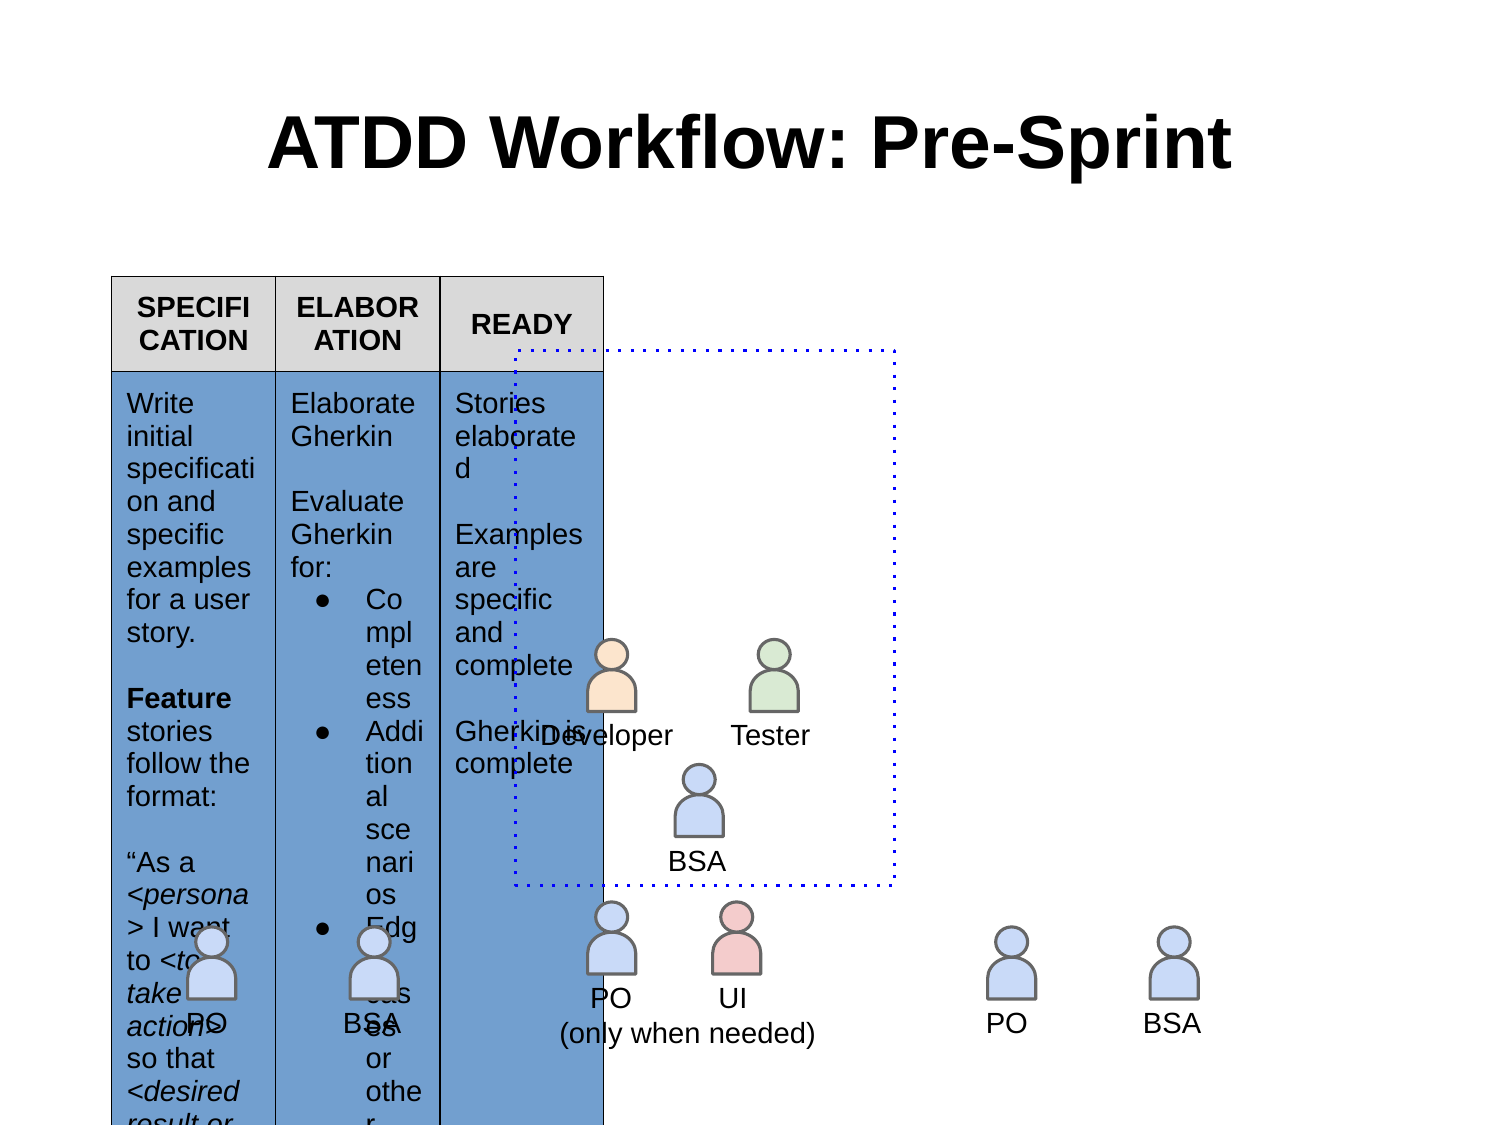

# ATDD Workflow: Pre-Sprint
| SPECIFICATION | ELABORATION | READY |
| --- | --- | --- |
| Write initial specification and specific examples for a user story. Feature stories follow the format: “As a <persona> I want to <to take action> so that <desired result or expectation>” User stories are written in Gherkin with the format: “Given / When / Then” | Elaborate Gherkin Evaluate Gherkin for: Completeness Additional scenarios Edge cases or other impacts Test data required | Stories elaborated Examples are specific and complete Gherkin is complete |
Developer
Tester
BSA
PO
UI
PO
BSA
PO
BSA
(only when needed)